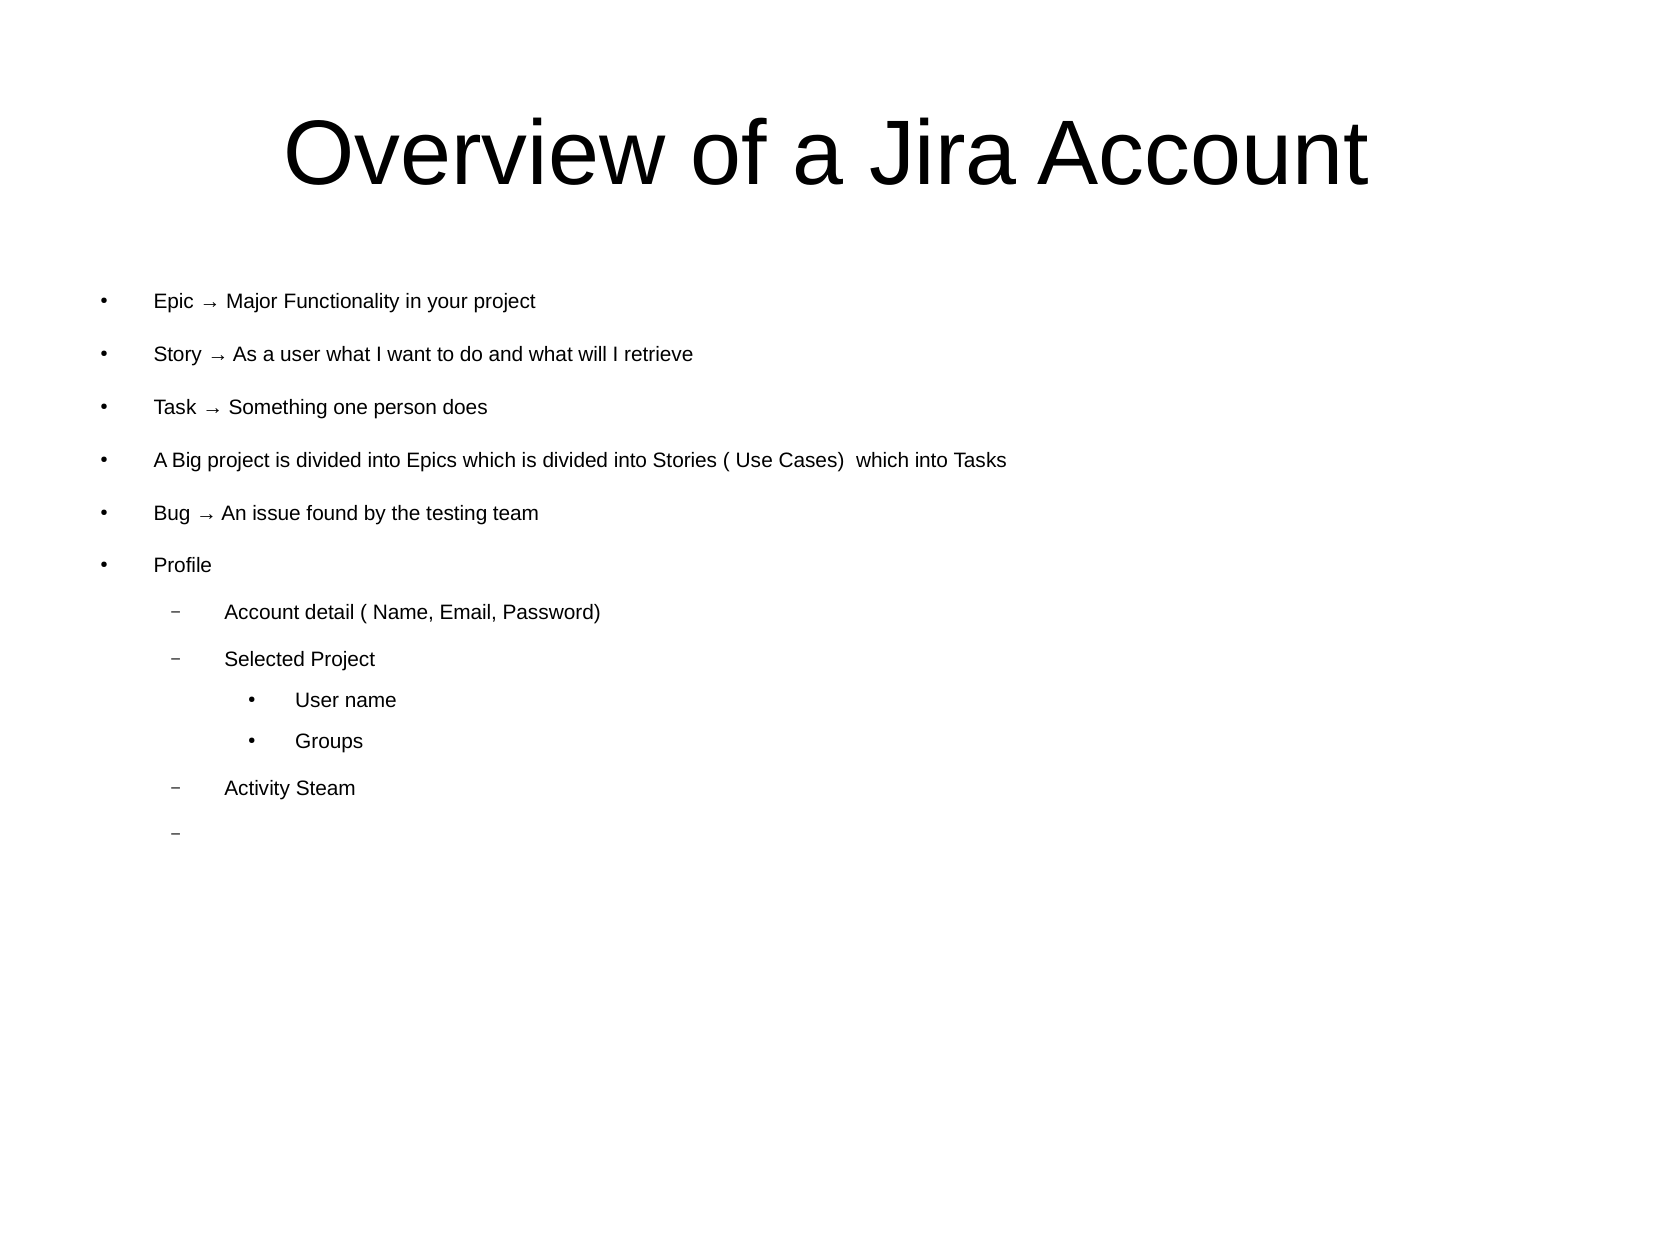

# Overview of a Jira Account
Epic → Major Functionality in your project
Story → As a user what I want to do and what will I retrieve
Task → Something one person does
A Big project is divided into Epics which is divided into Stories ( Use Cases) which into Tasks
Bug → An issue found by the testing team
Profile
Account detail ( Name, Email, Password)
Selected Project
User name
Groups
Activity Steam